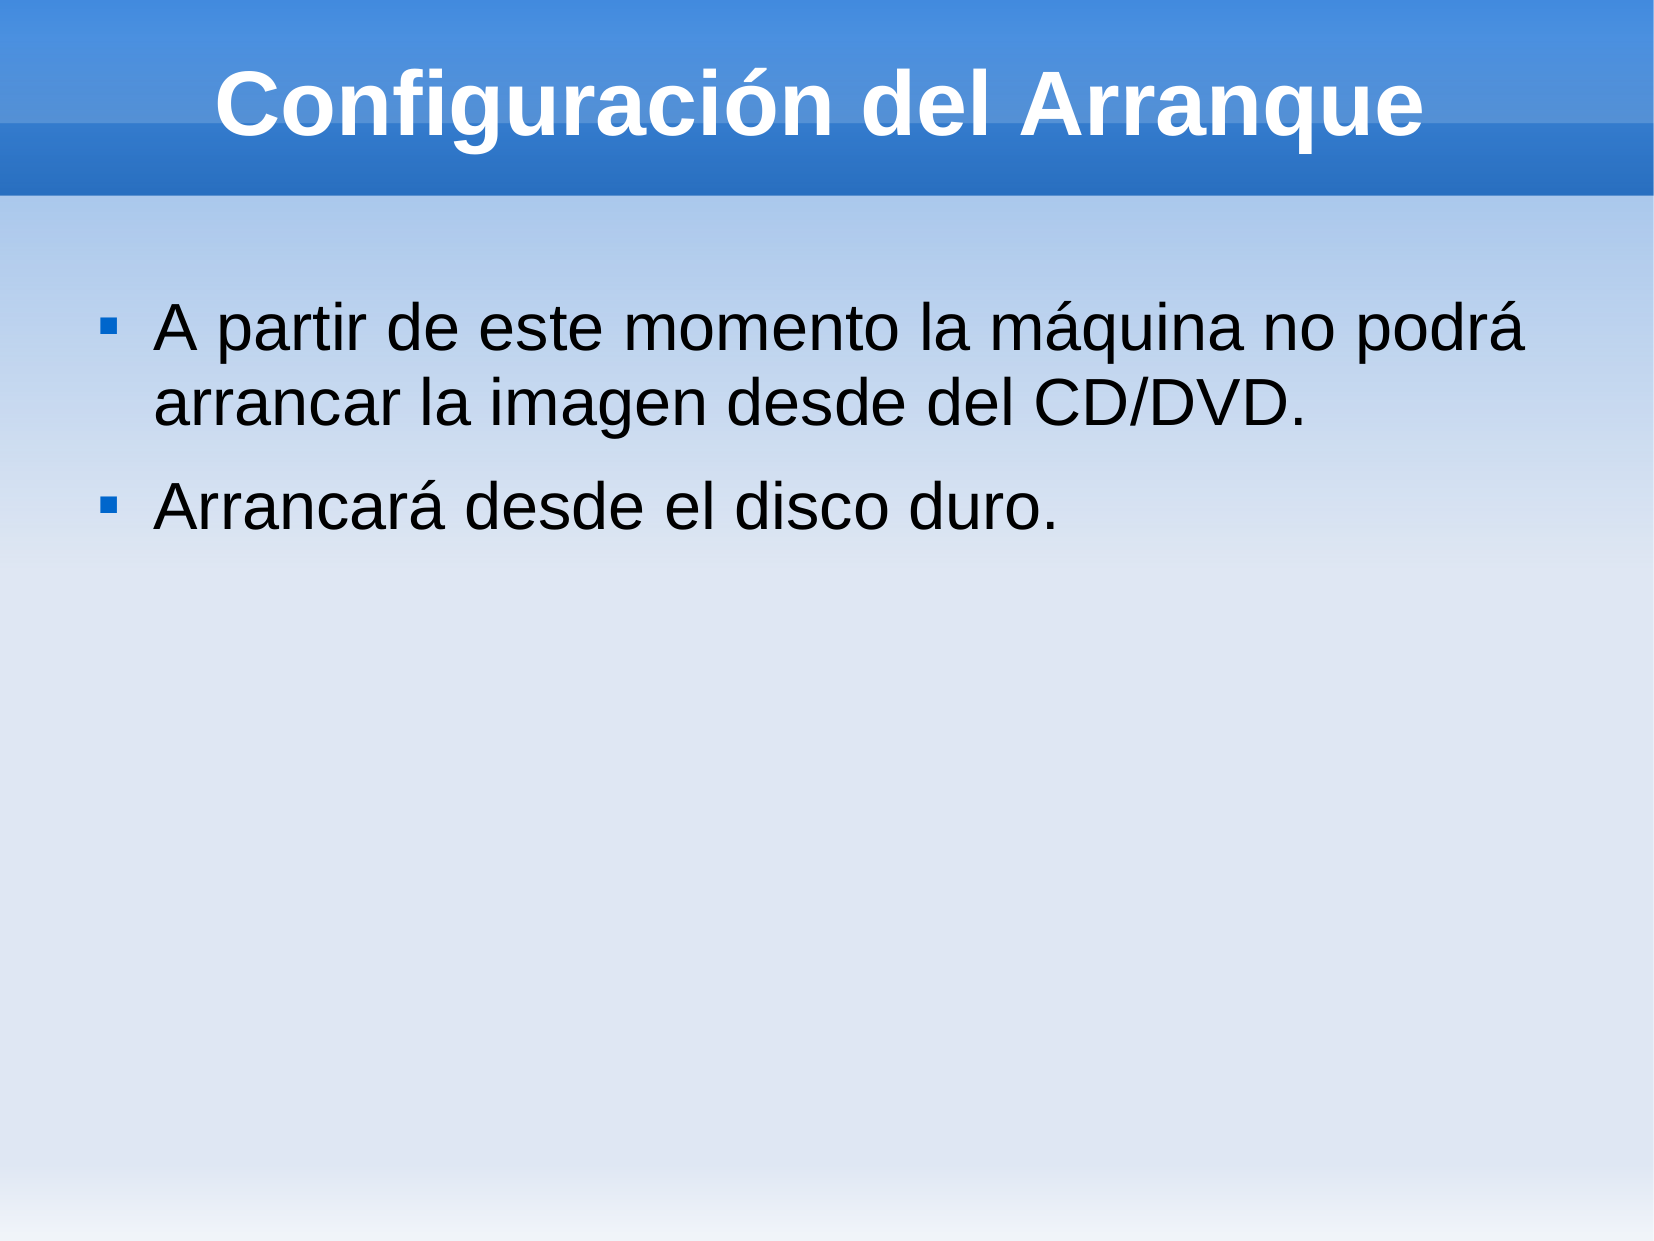

# Configuración del Arranque
A partir de este momento la máquina no podrá arrancar la imagen desde del CD/DVD.
Arrancará desde el disco duro.